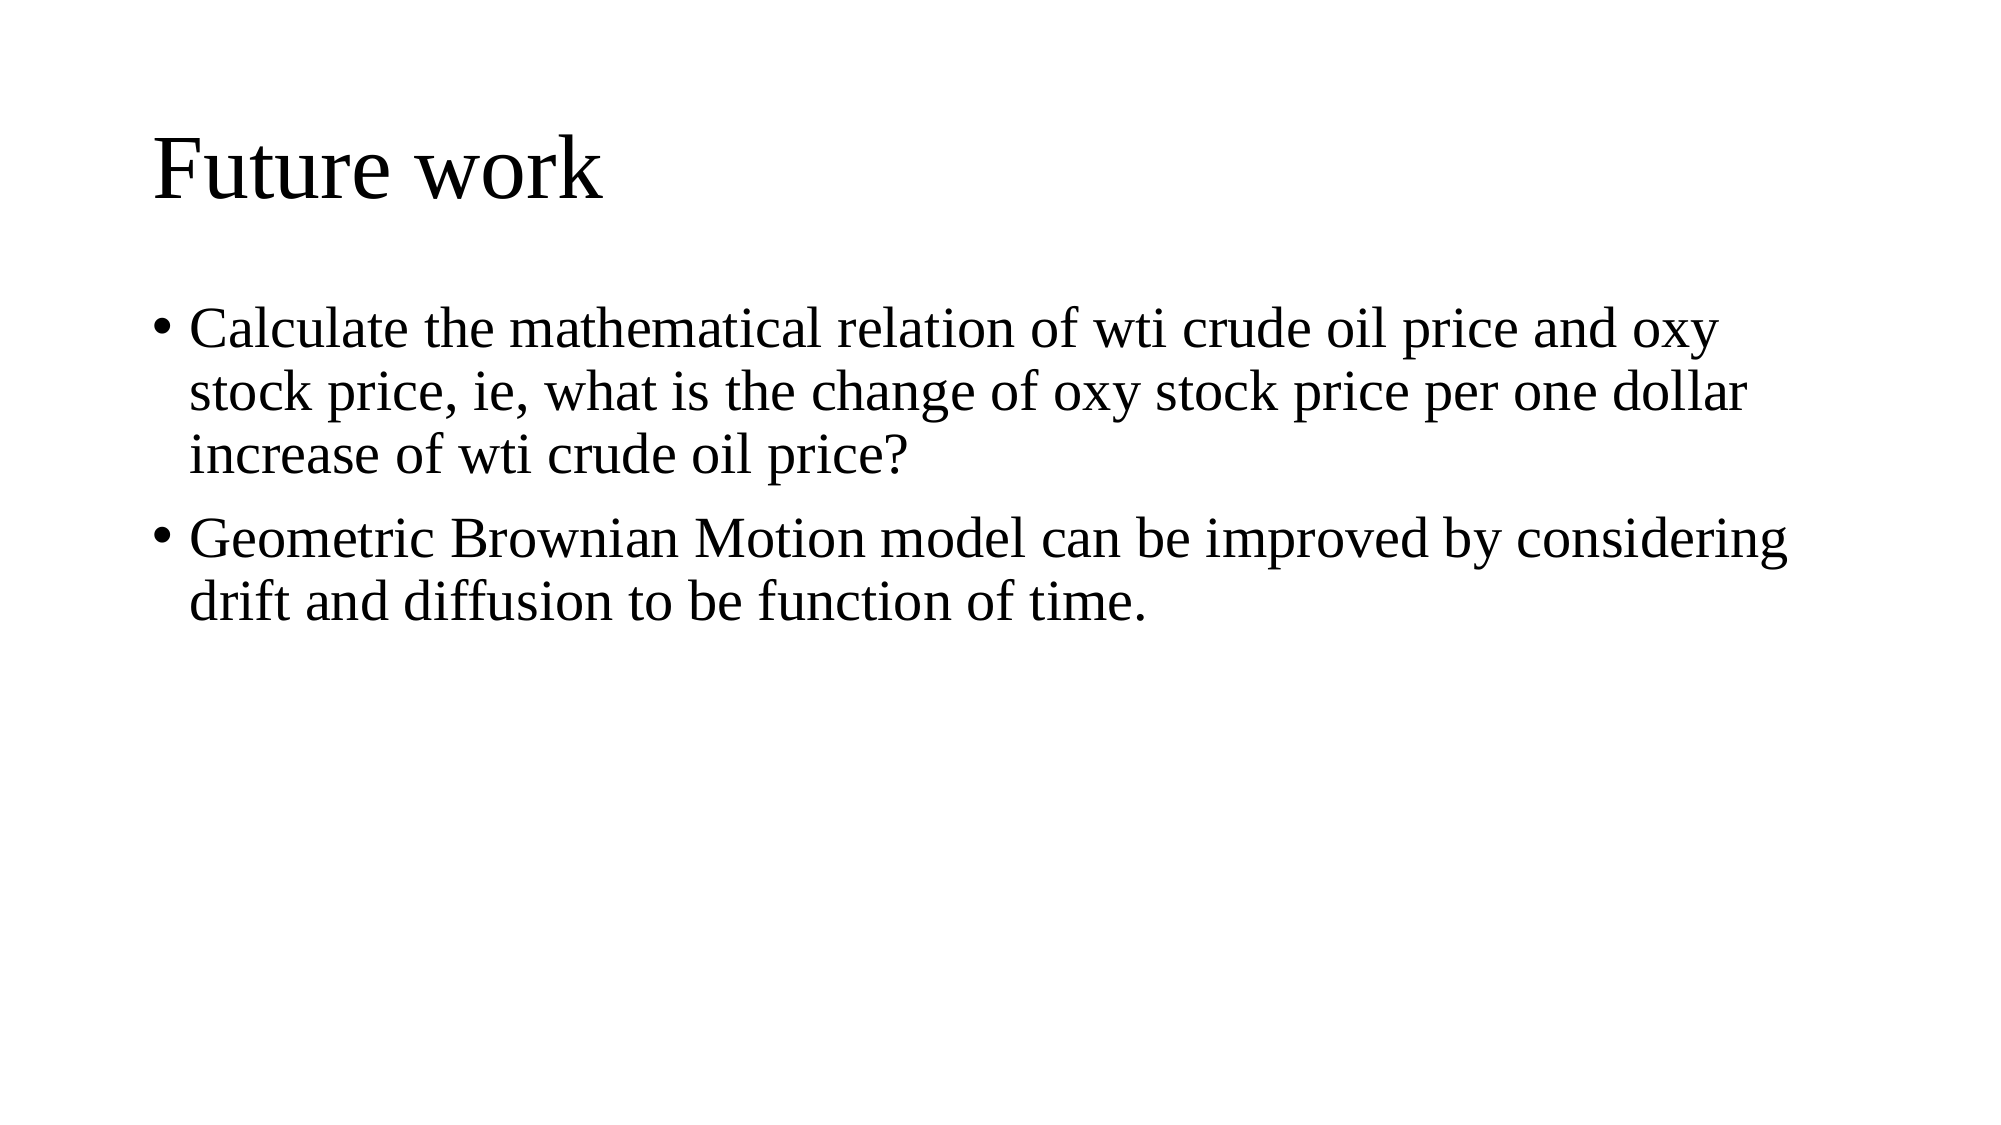

# Future work
Calculate the mathematical relation of wti crude oil price and oxy stock price, ie, what is the change of oxy stock price per one dollar increase of wti crude oil price?
Geometric Brownian Motion model can be improved by considering drift and diffusion to be function of time.